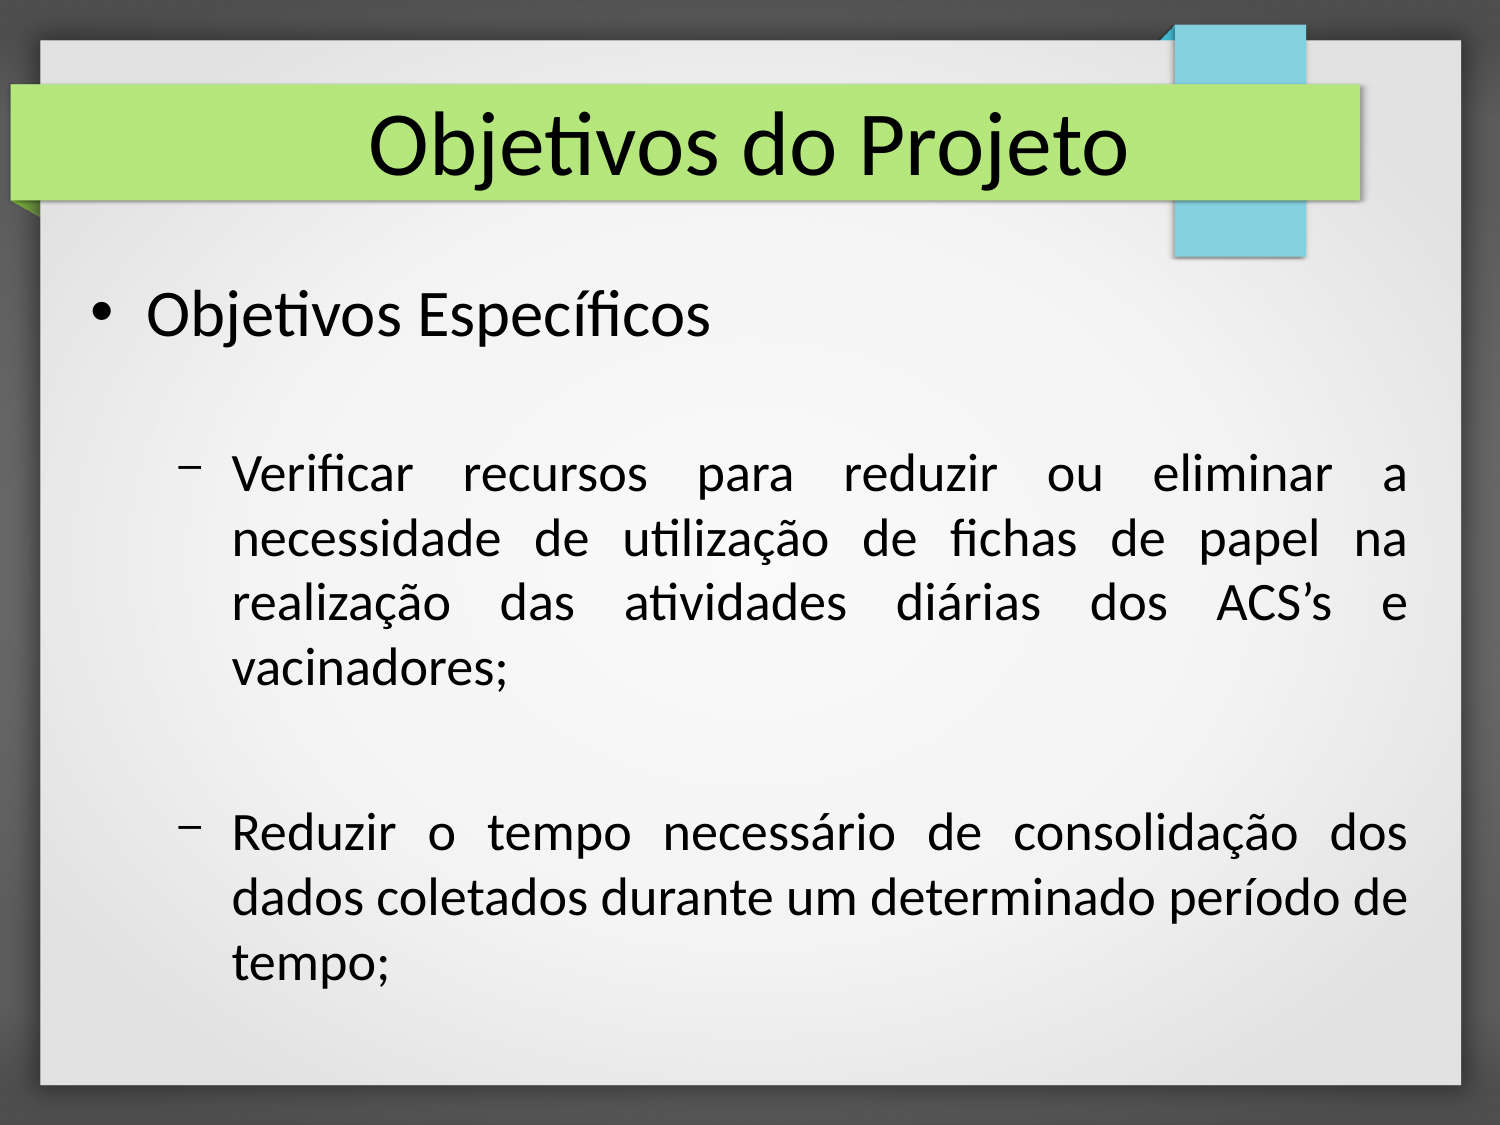

# Objetivos do Projeto
Objetivos Específicos
Verificar recursos para reduzir ou eliminar a necessidade de utilização de fichas de papel na realização das atividades diárias dos ACS’s e vacinadores;
Reduzir o tempo necessário de consolidação dos dados coletados durante um determinado período de tempo;